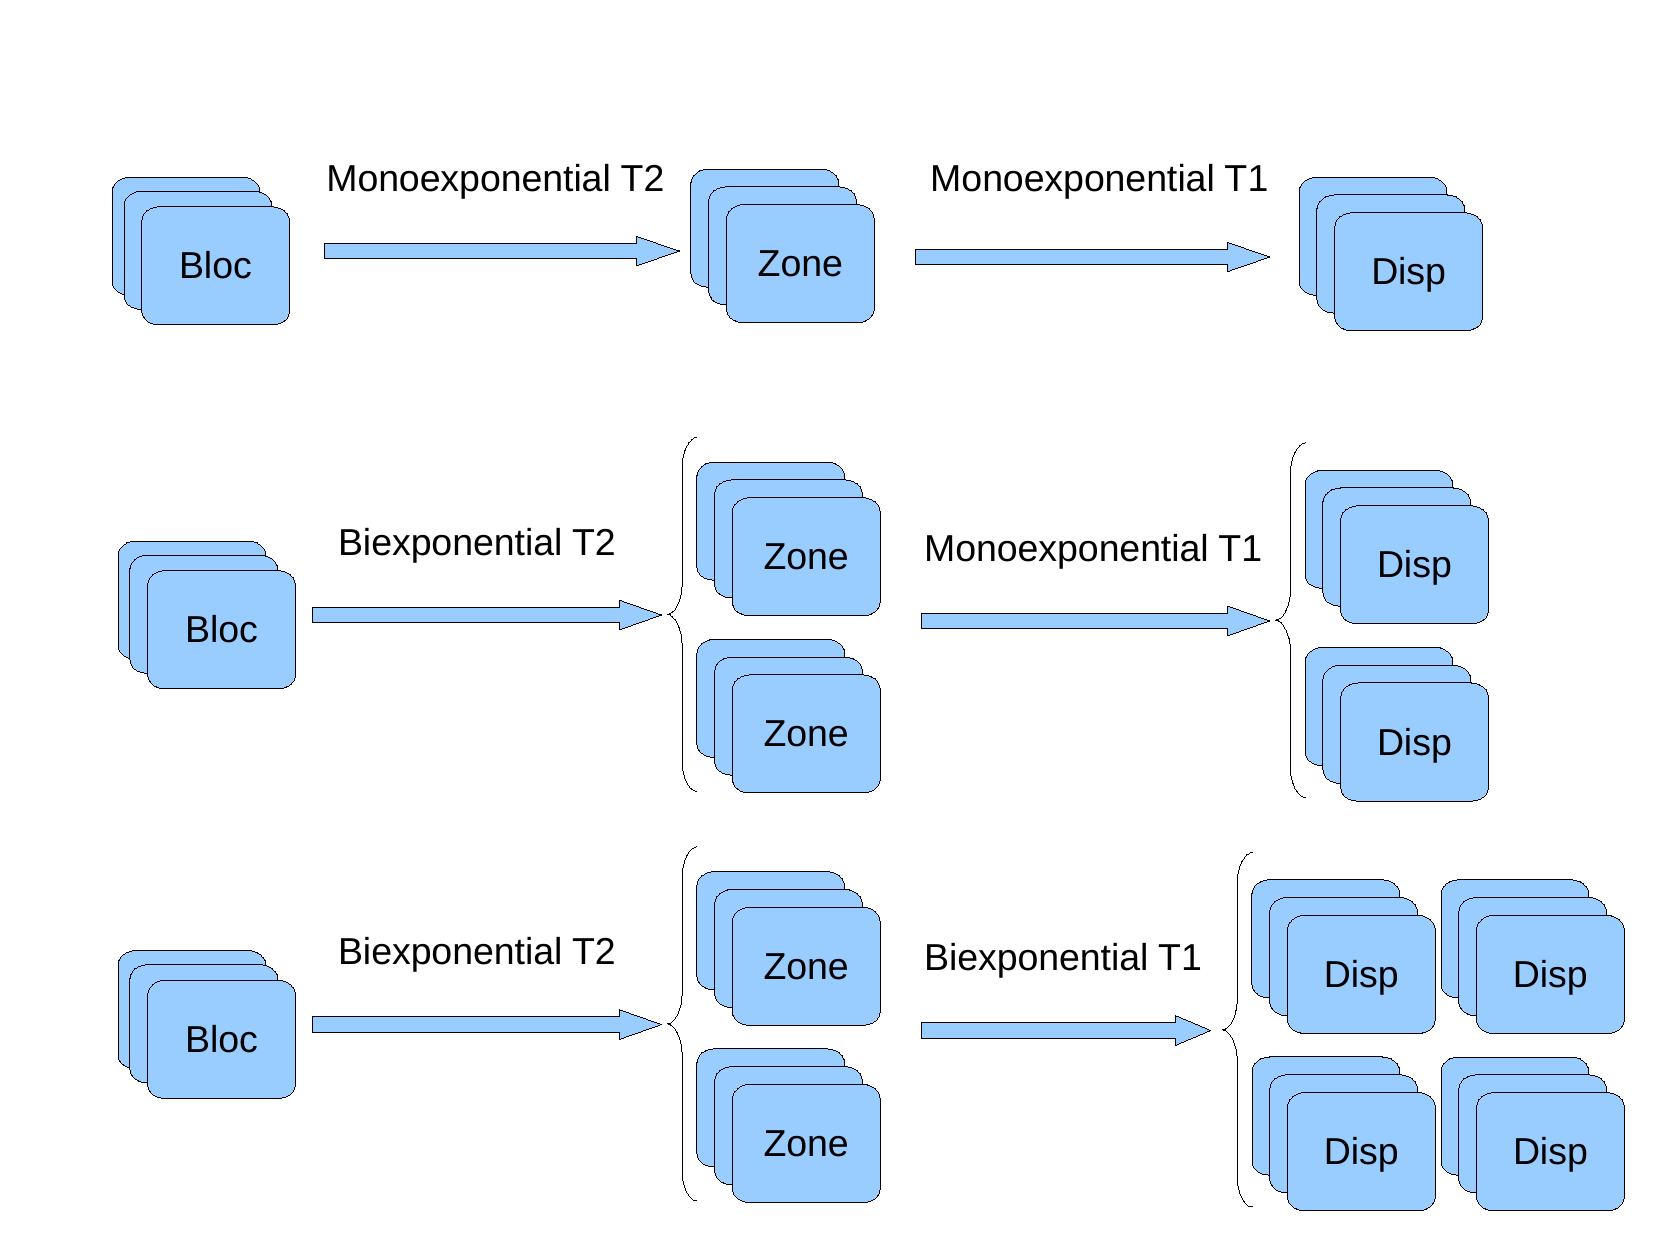

Monoexponential T2
Monoexponential T1
Zone
Bloc
Disp
Zone
Bloc
Disp
Zone
Bloc
Disp
Zone
Disp
Zone
Disp
Zone
Disp
Biexponential T2
Monoexponential T1
Bloc
Bloc
Bloc
Zone
Disp
Zone
Disp
Zone
Disp
Zone
Disp
Disp
Zone
Disp
Disp
Zone
Disp
Disp
Biexponential T2
Biexponential T1
Bloc
Bloc
Bloc
Zone
Disp
Disp
Zone
Disp
Disp
Zone
Disp
Disp